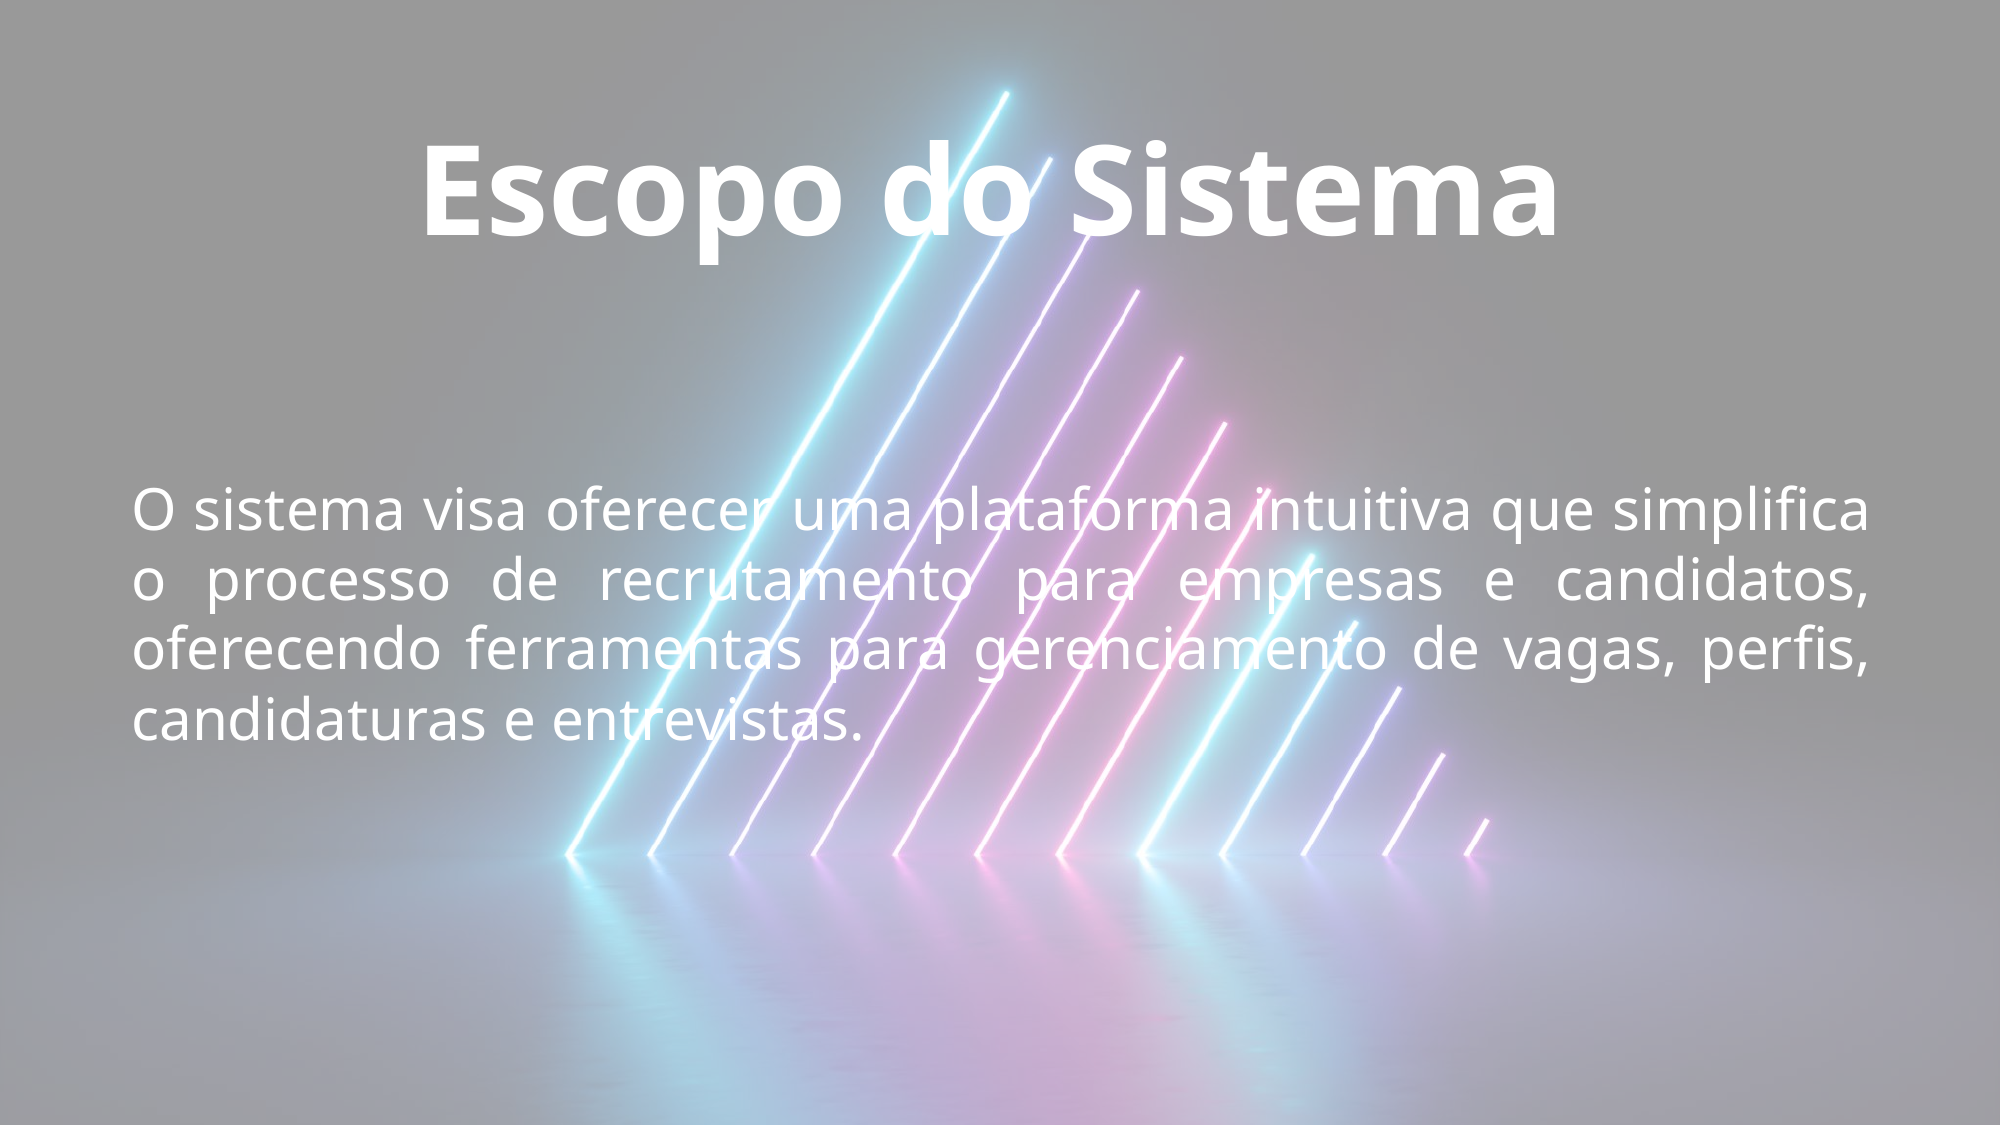

# Escopo do Sistema
O sistema visa oferecer uma plataforma intuitiva que simplifica o processo de recrutamento para empresas e candidatos, oferecendo ferramentas para gerenciamento de vagas, perfis, candidaturas e entrevistas.